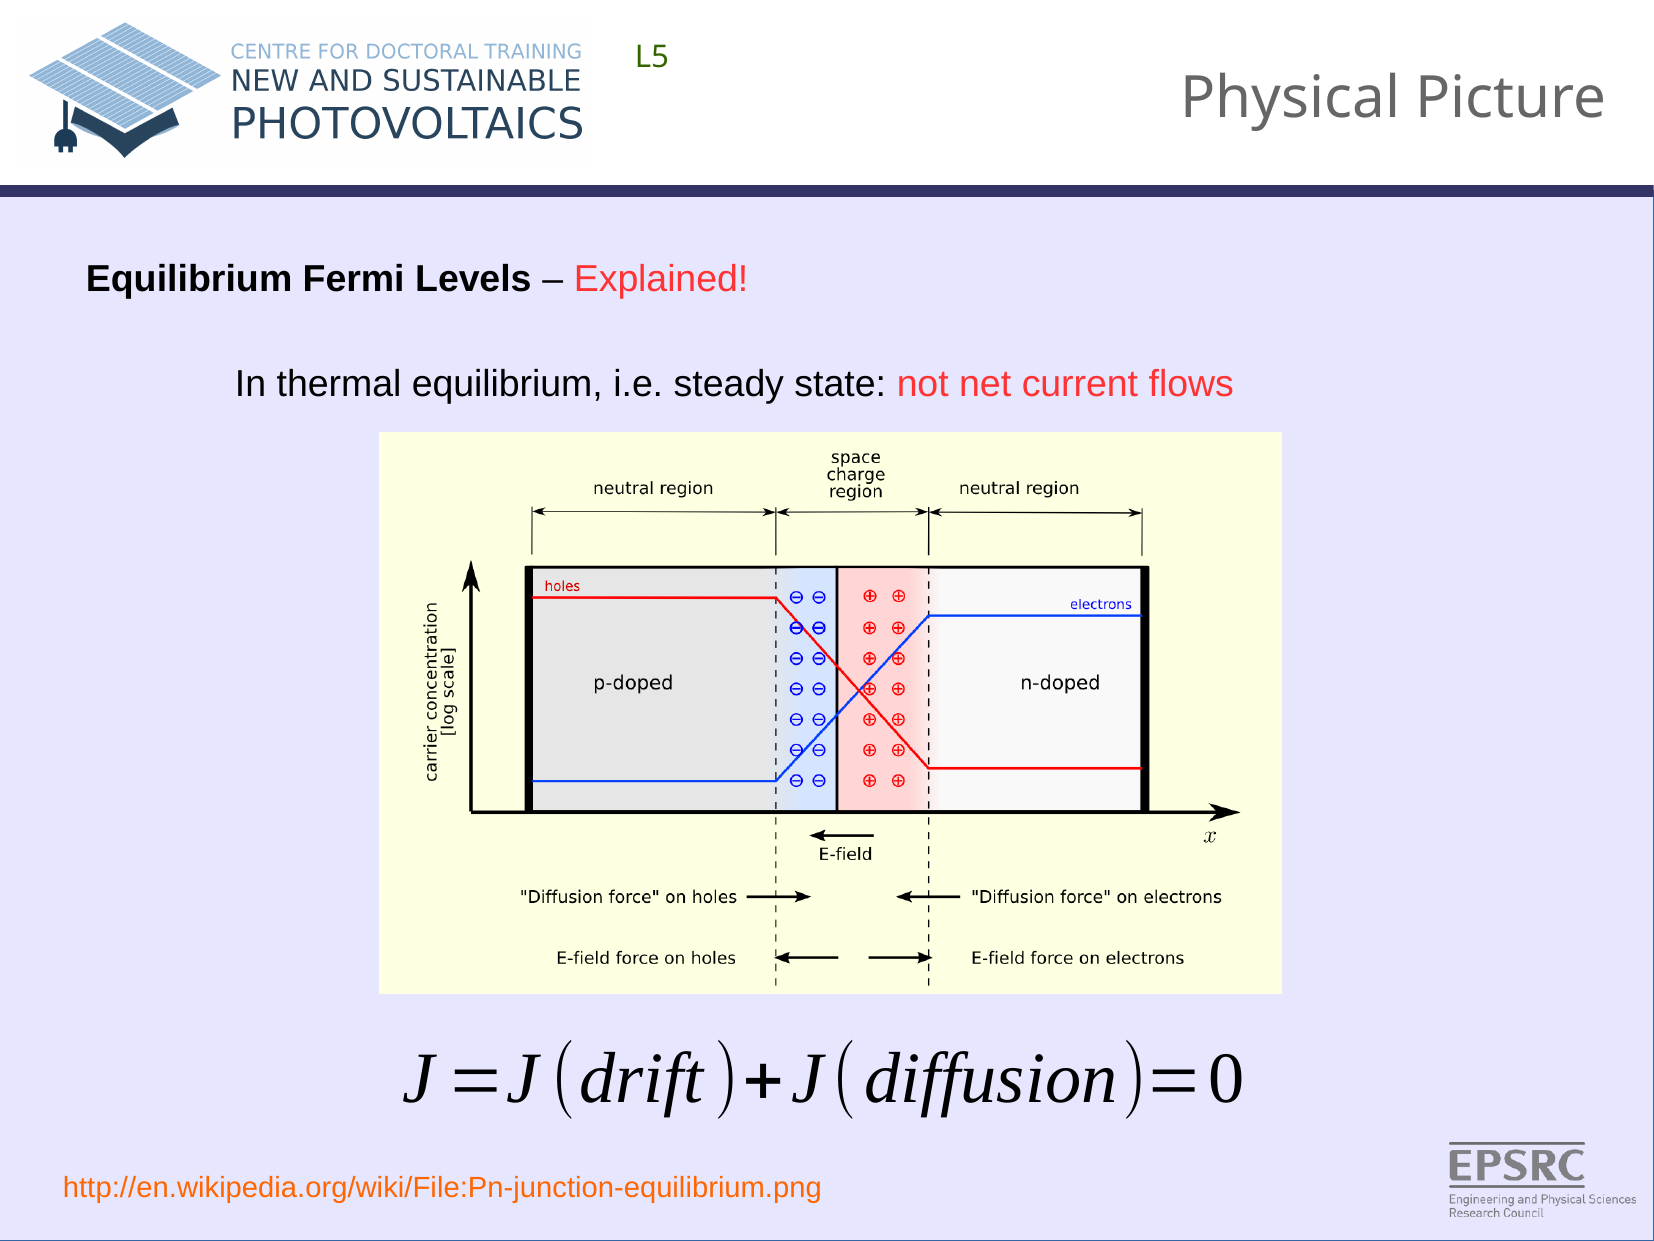

L5
Physical Picture
Equilibrium Fermi Levels – Explained!
In thermal equilibrium, i.e. steady state: not net current flows
http://en.wikipedia.org/wiki/File:Pn-junction-equilibrium.png